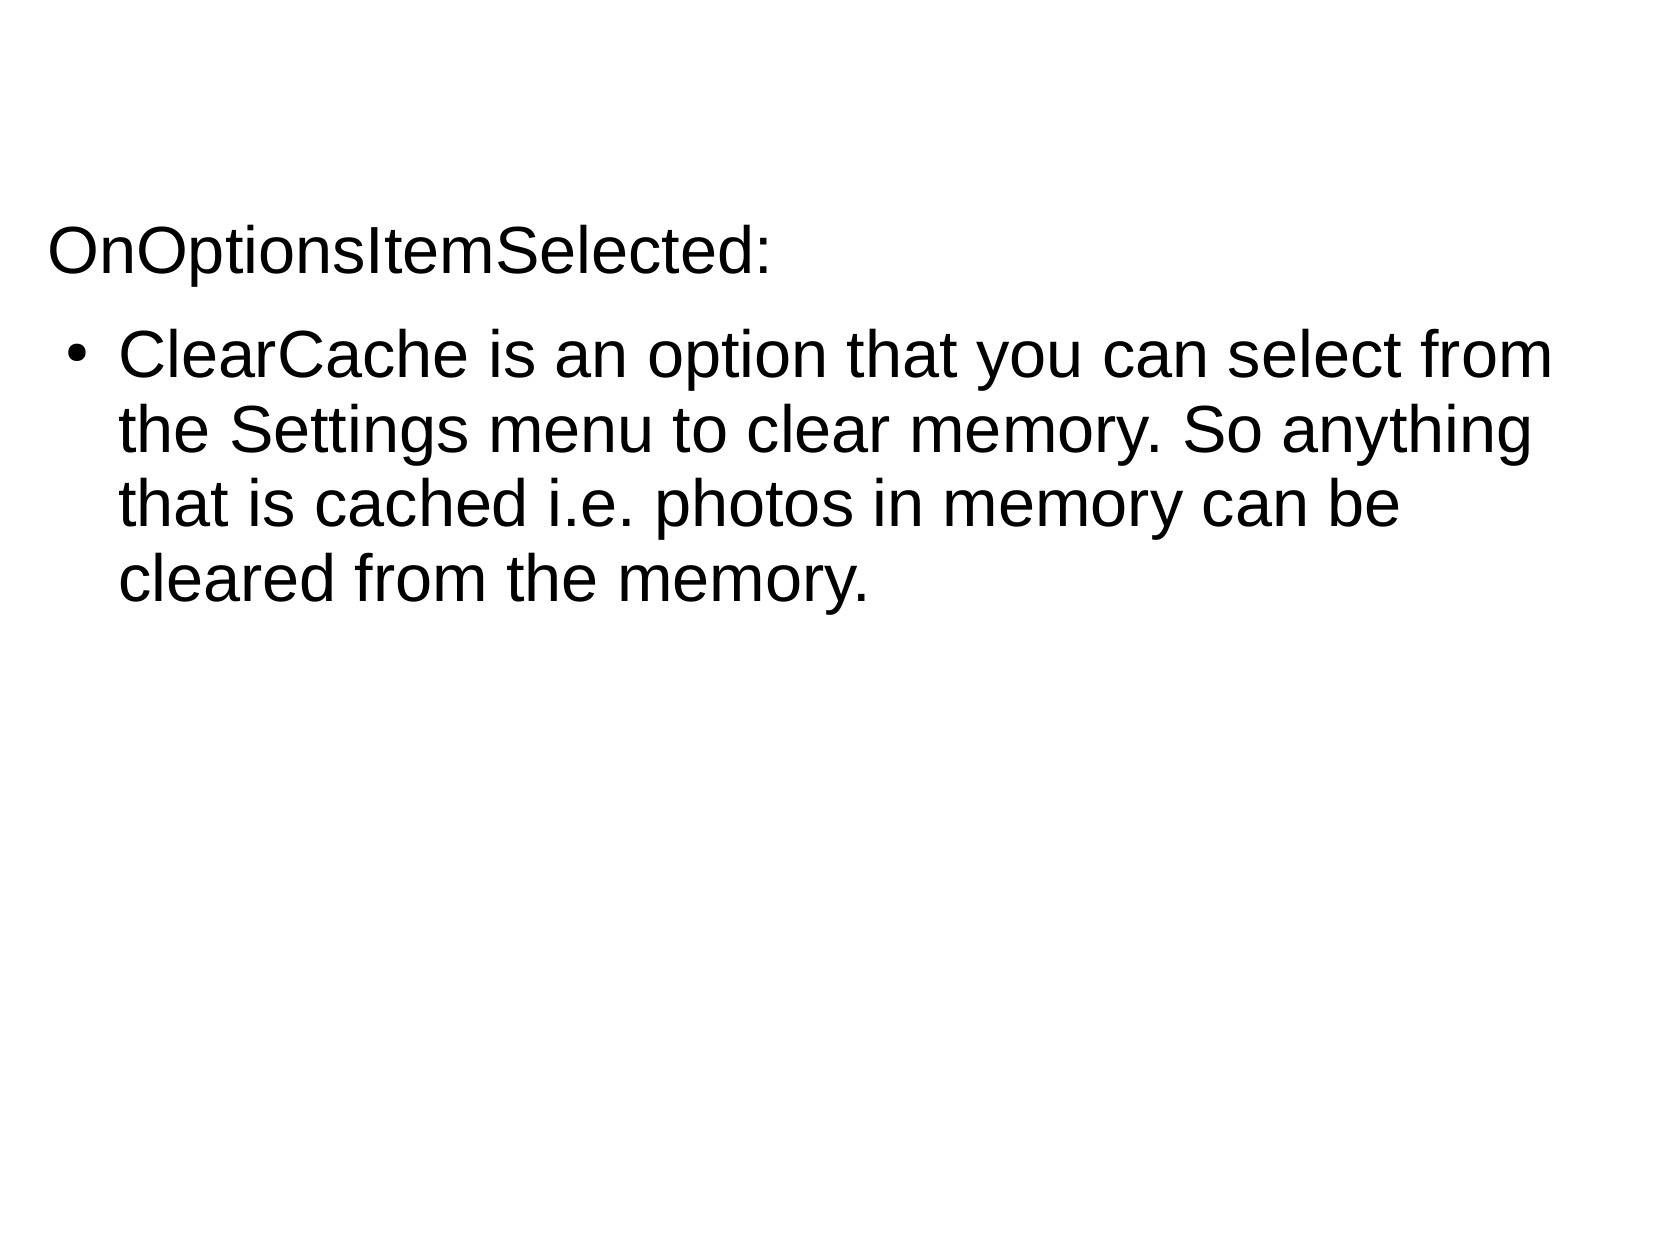

# OnOptionsItemSelected:
ClearCache is an option that you can select from the Settings menu to clear memory. So anything that is cached i.e. photos in memory can be cleared from the memory.